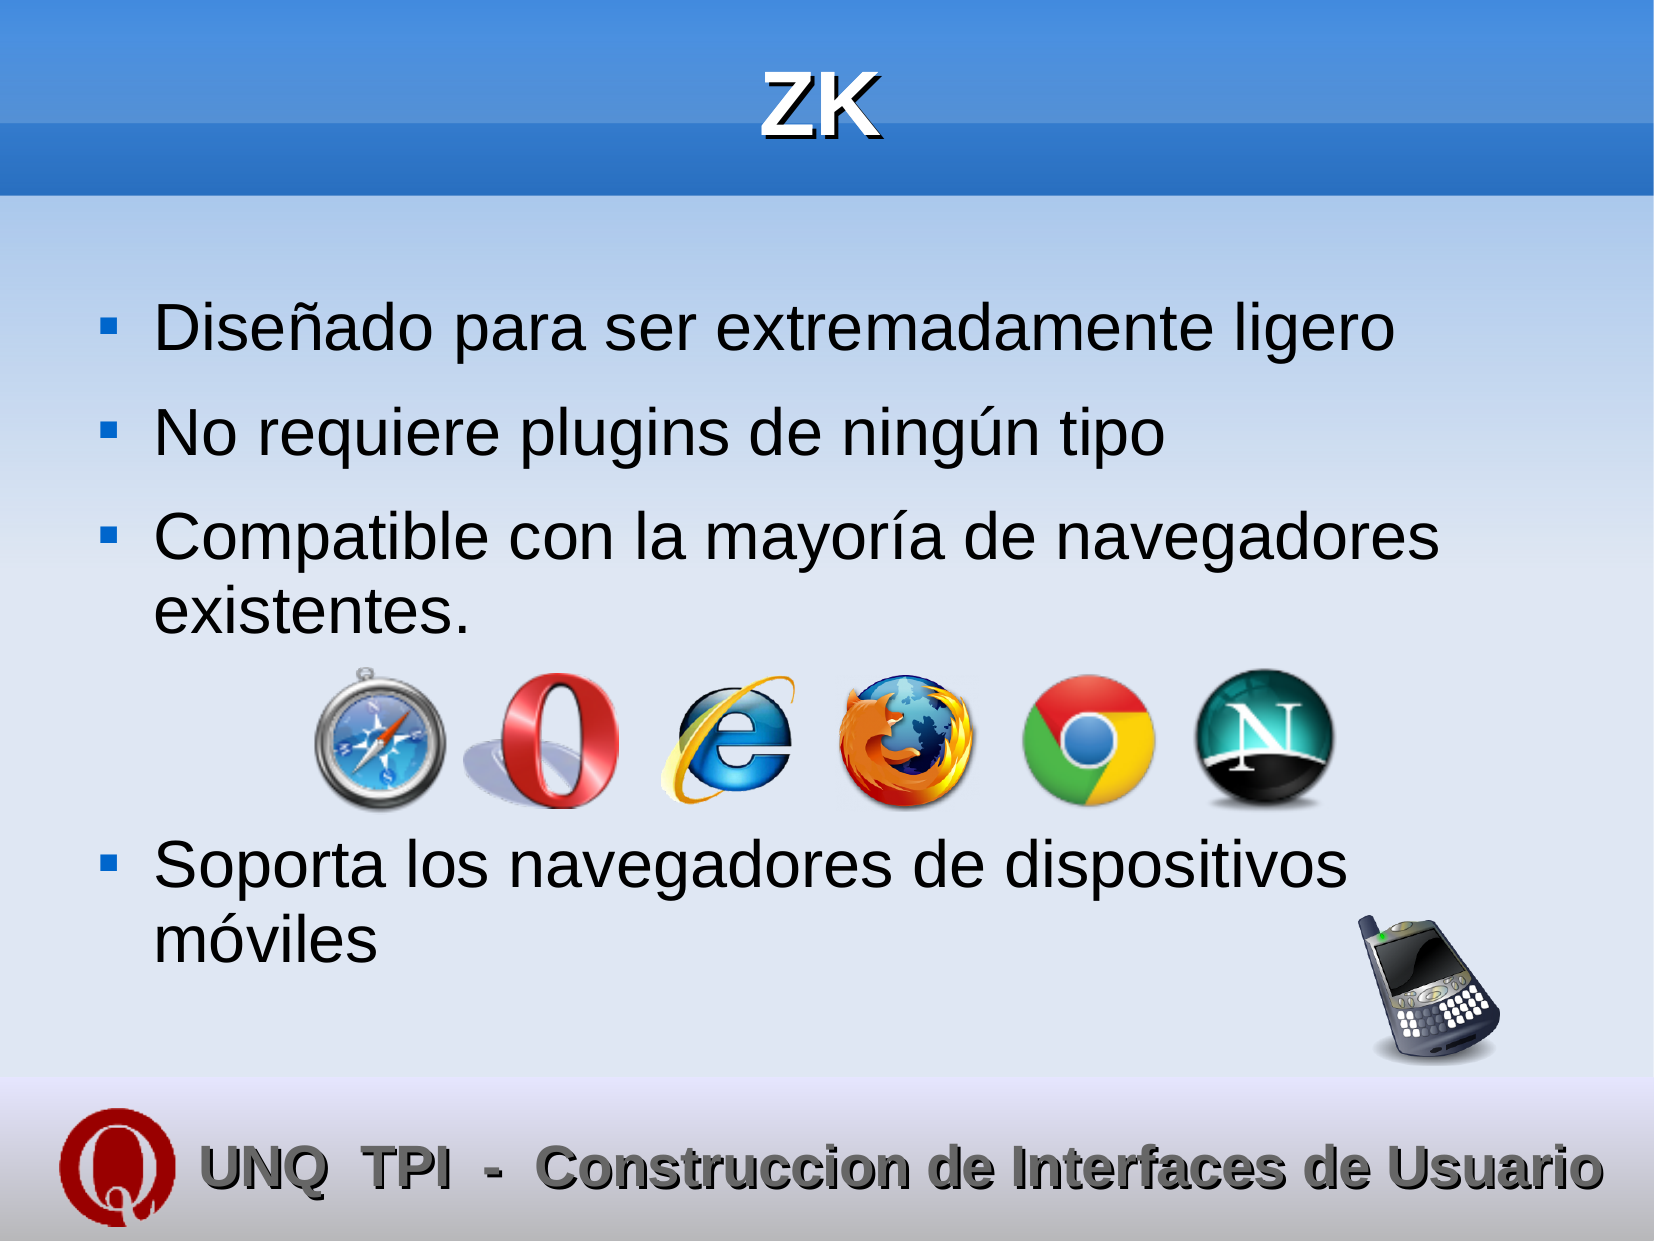

# ZK
ZK
Diseñado para ser extremadamente ligero
No requiere plugins de ningún tipo
Compatible con la mayoría de navegadores existentes.
Soporta los navegadores de dispositivos móviles
UNQ TPI - Construccion de Interfaces de Usuario